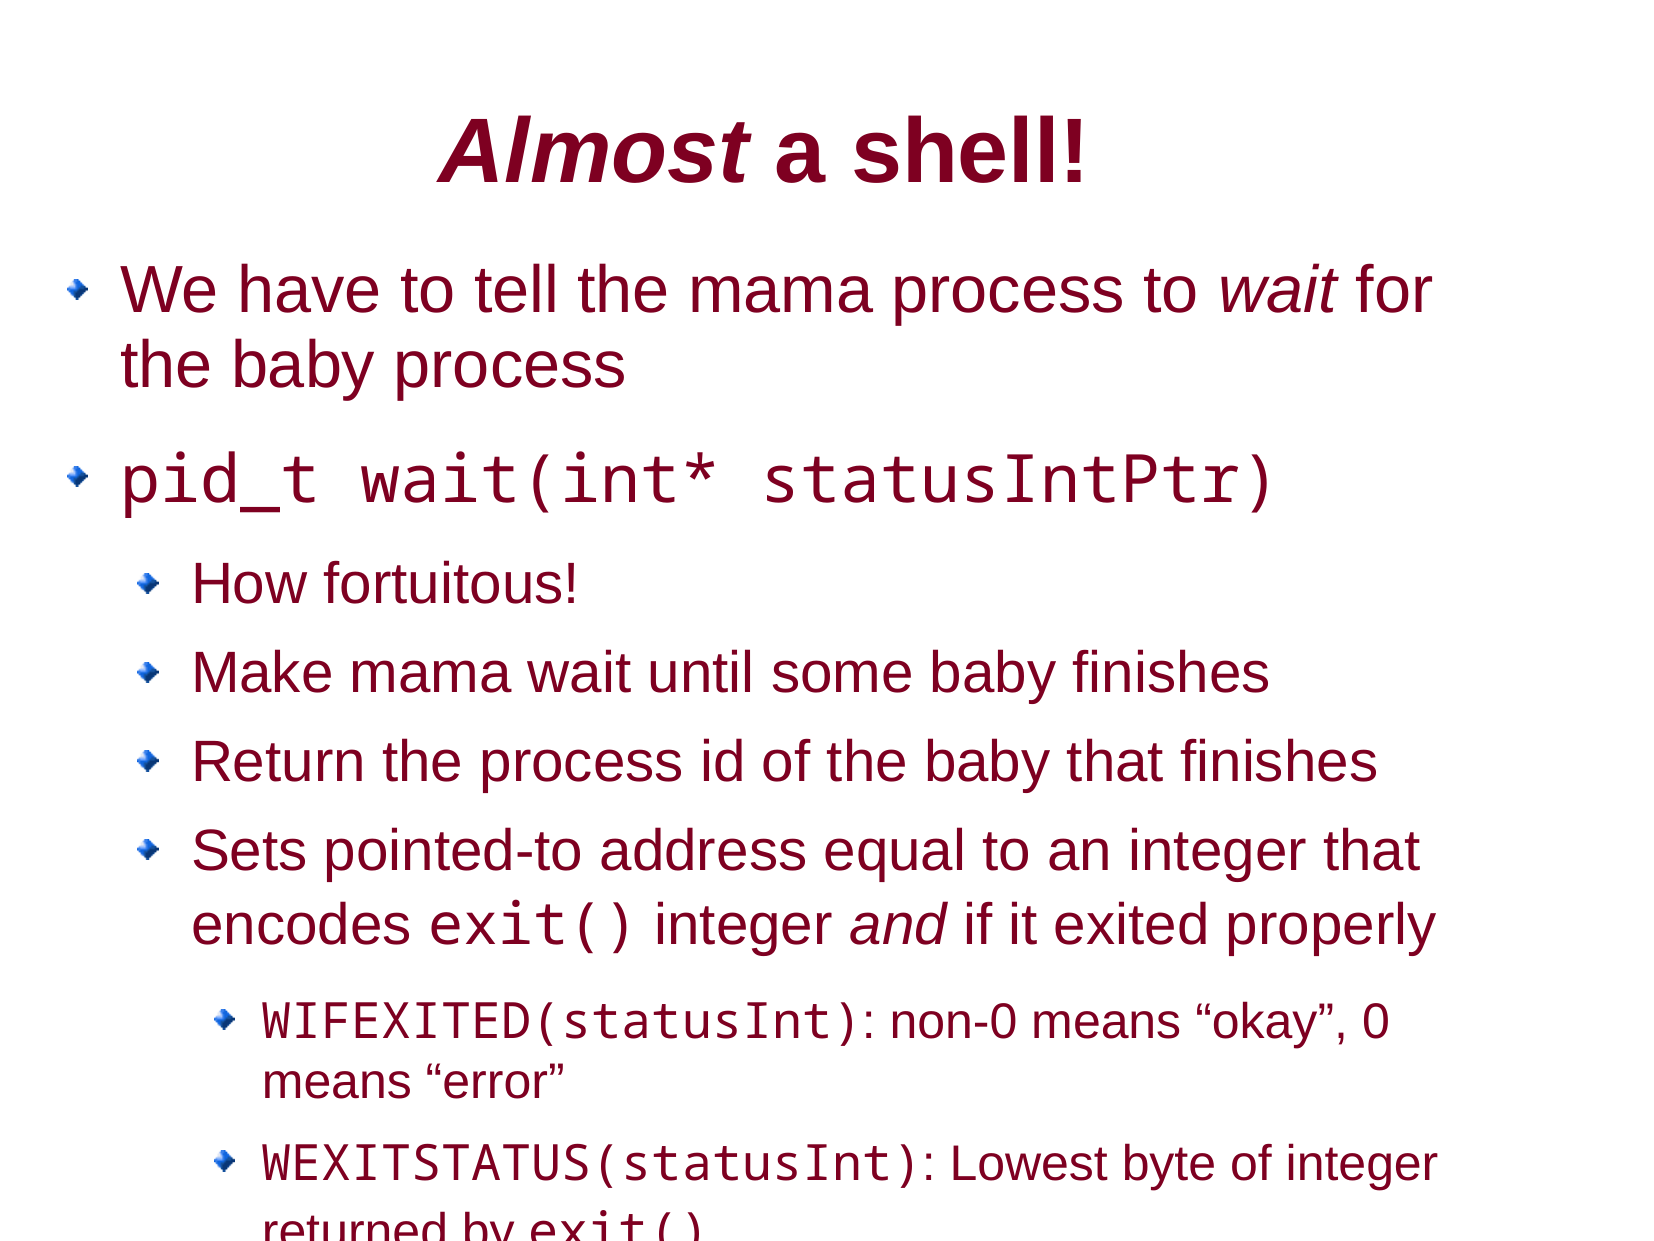

# Almost a shell!
We have to tell the mama process to wait for the baby process
pid_t wait(int* statusIntPtr)
How fortuitous!
Make mama wait until some baby finishes
Return the process id of the baby that finishes
Sets pointed-to address equal to an integer that encodes exit() integer and if it exited properly
WIFEXITED(statusInt): non-0 means “okay”, 0 means “error”
WEXITSTATUS(statusInt): Lowest byte of integer returned by exit().